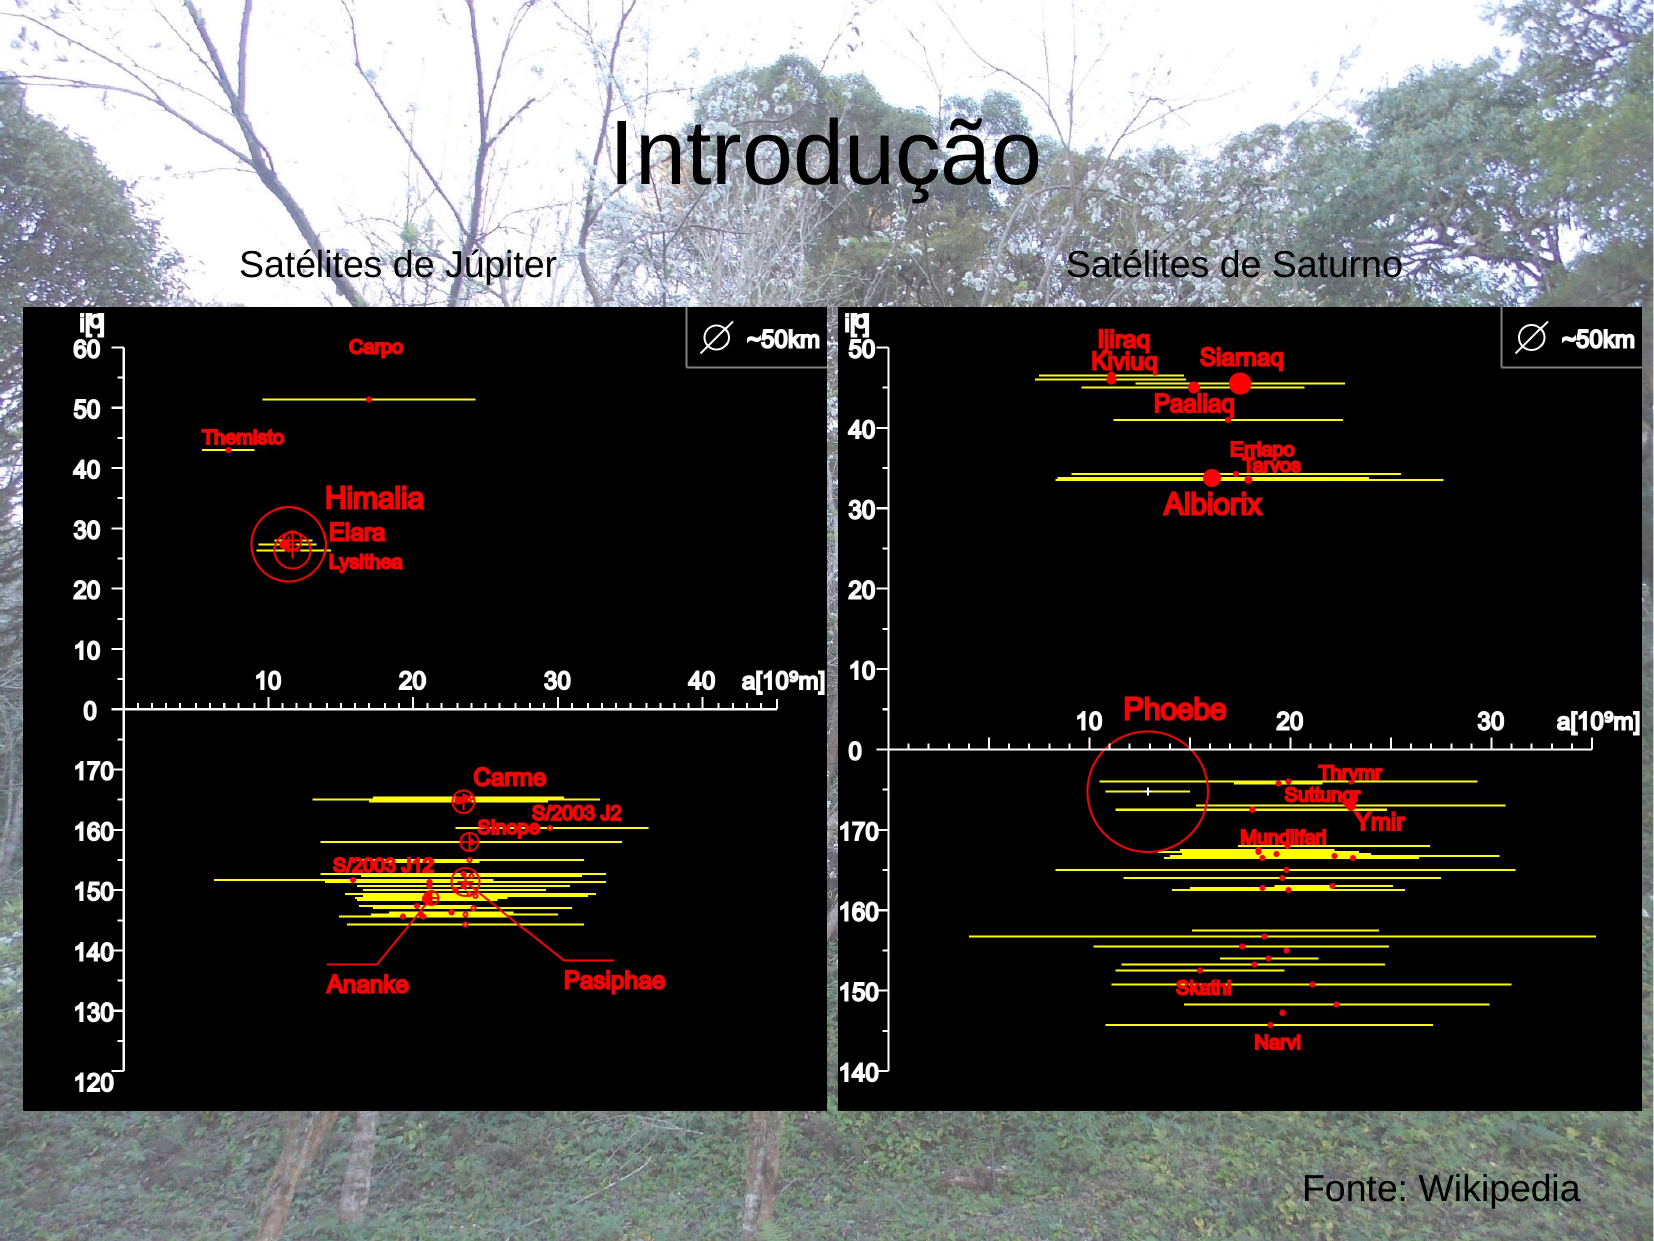

# Introdução
Satélites de Júpiter
Satélites de Saturno
Fonte: Wikipedia